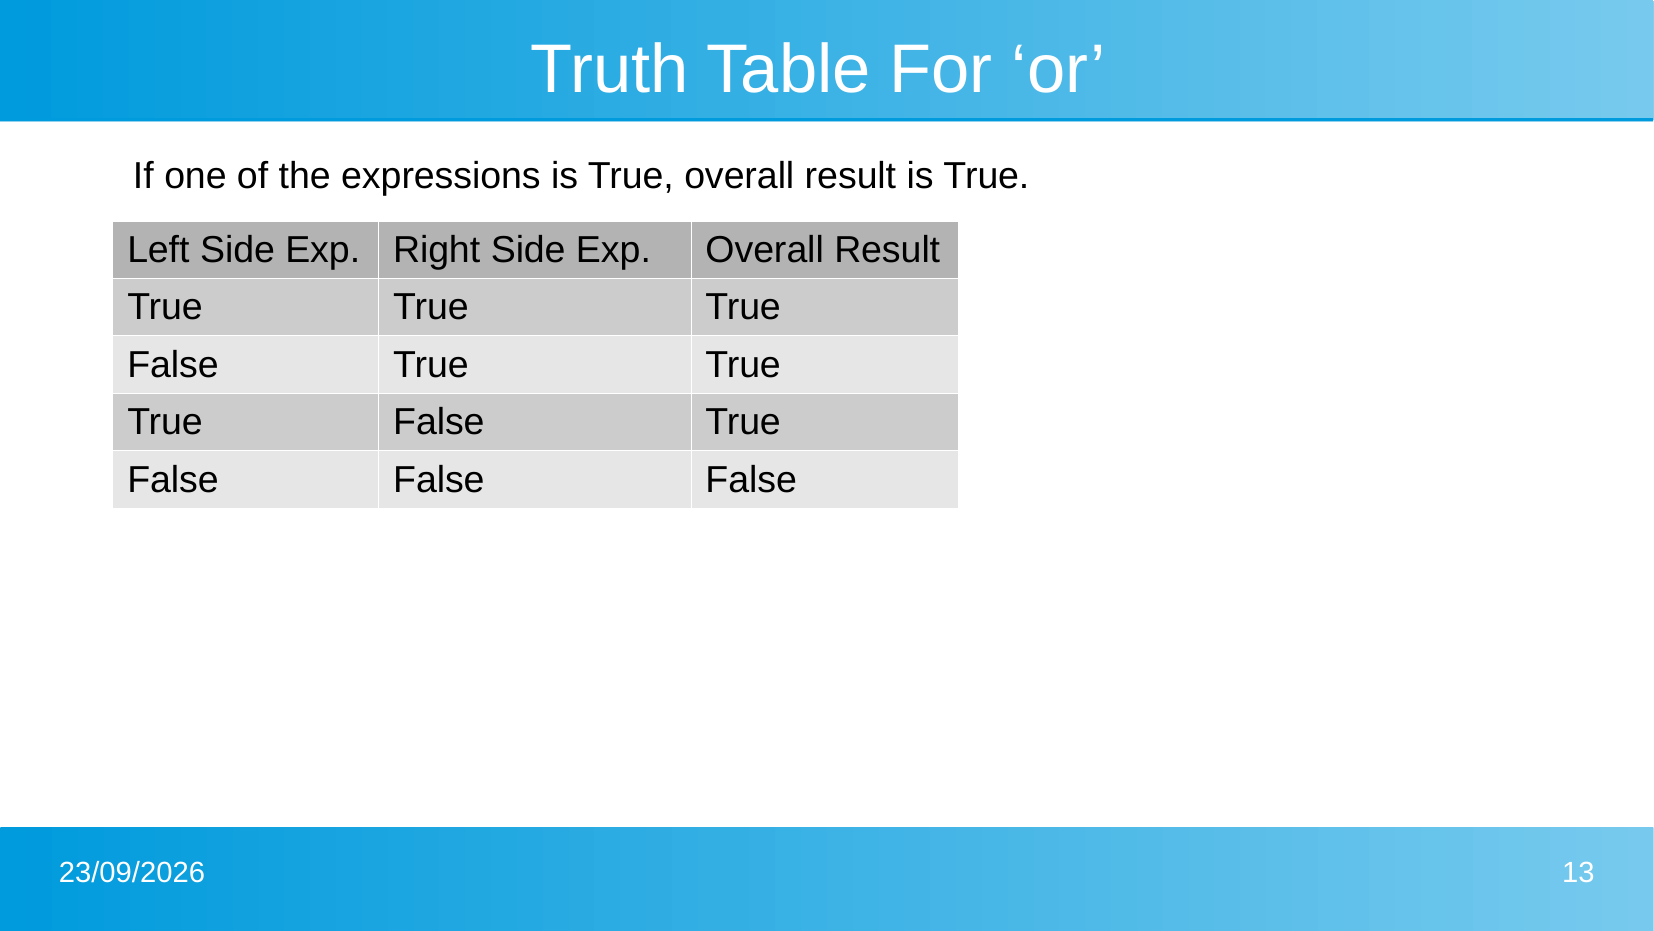

# Truth Table For ‘or’
If one of the expressions is True, overall result is True.
| Left Side Exp. | Right Side Exp. | Overall Result |
| --- | --- | --- |
| True | True | True |
| False | True | True |
| True | False | True |
| False | False | False |
13